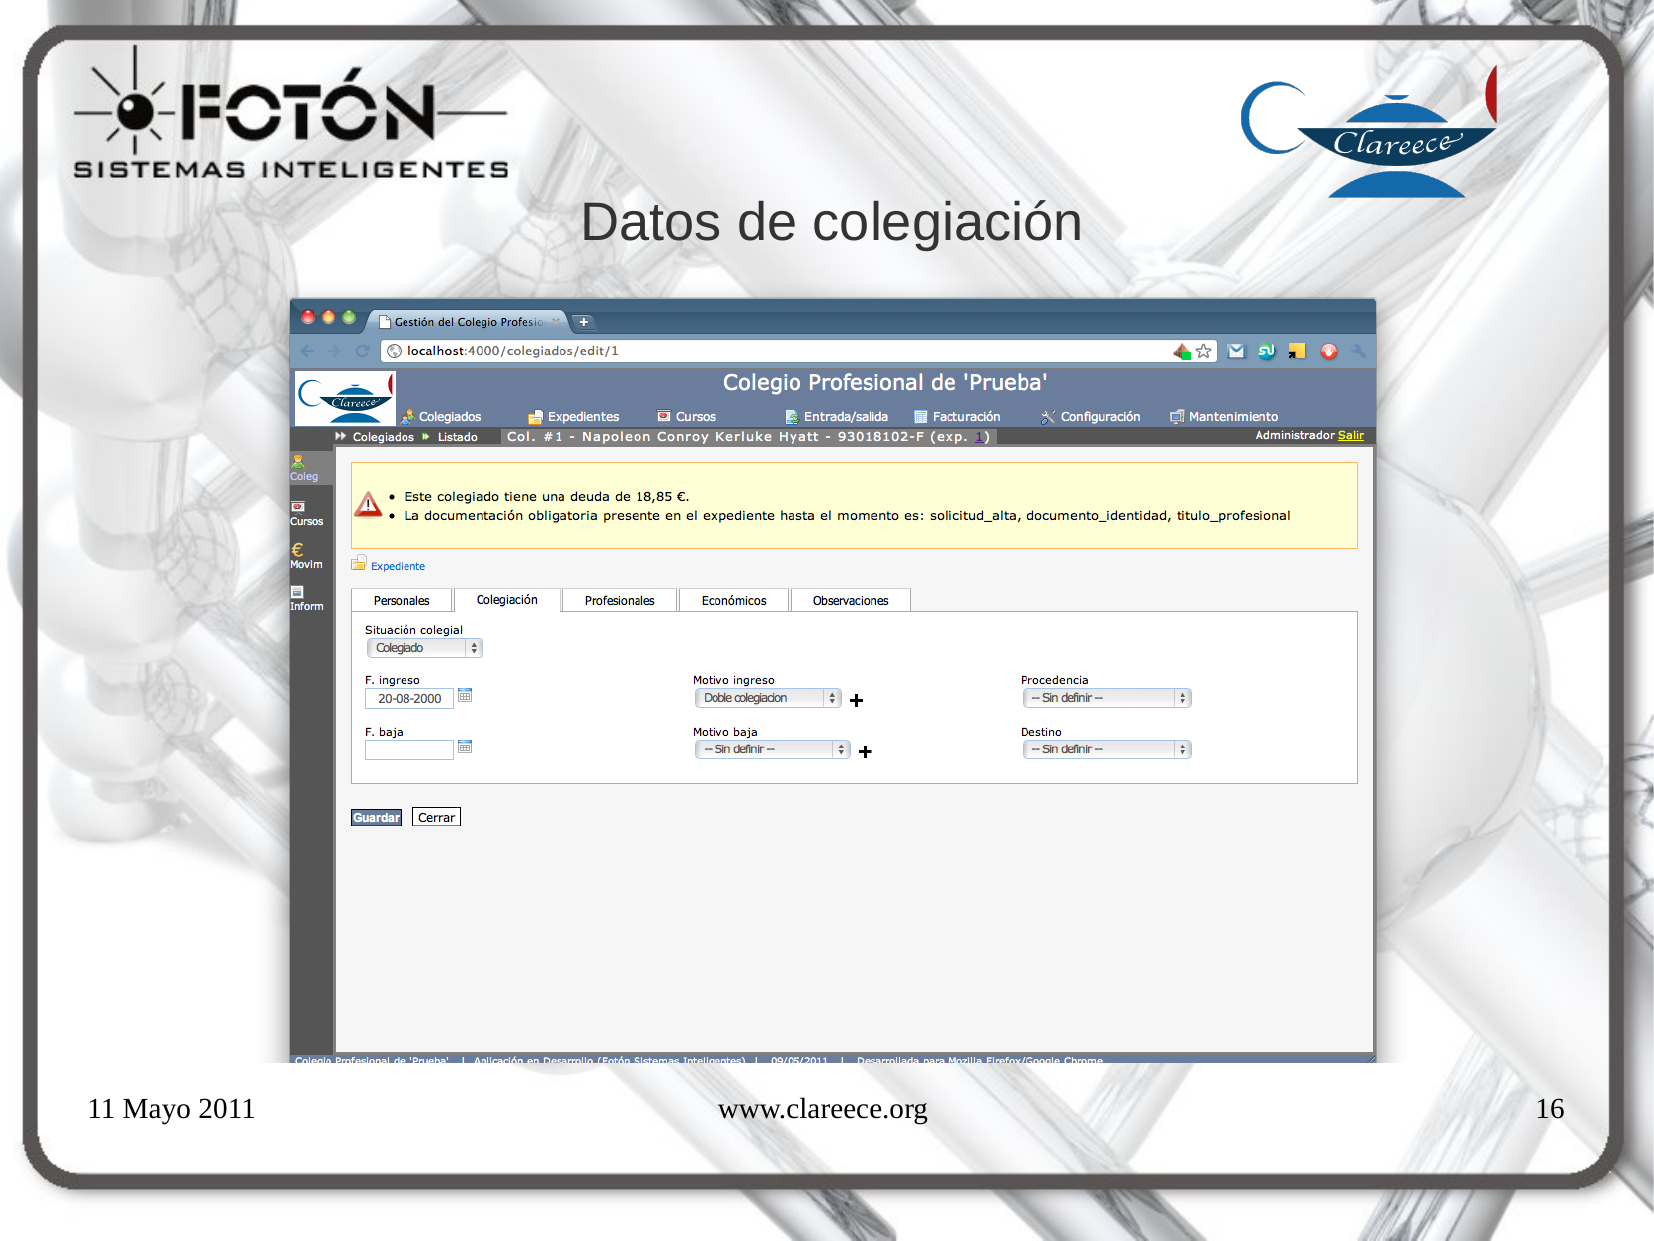

# Datos de colegiación
11 Mayo 2011
www.clareece.org
16